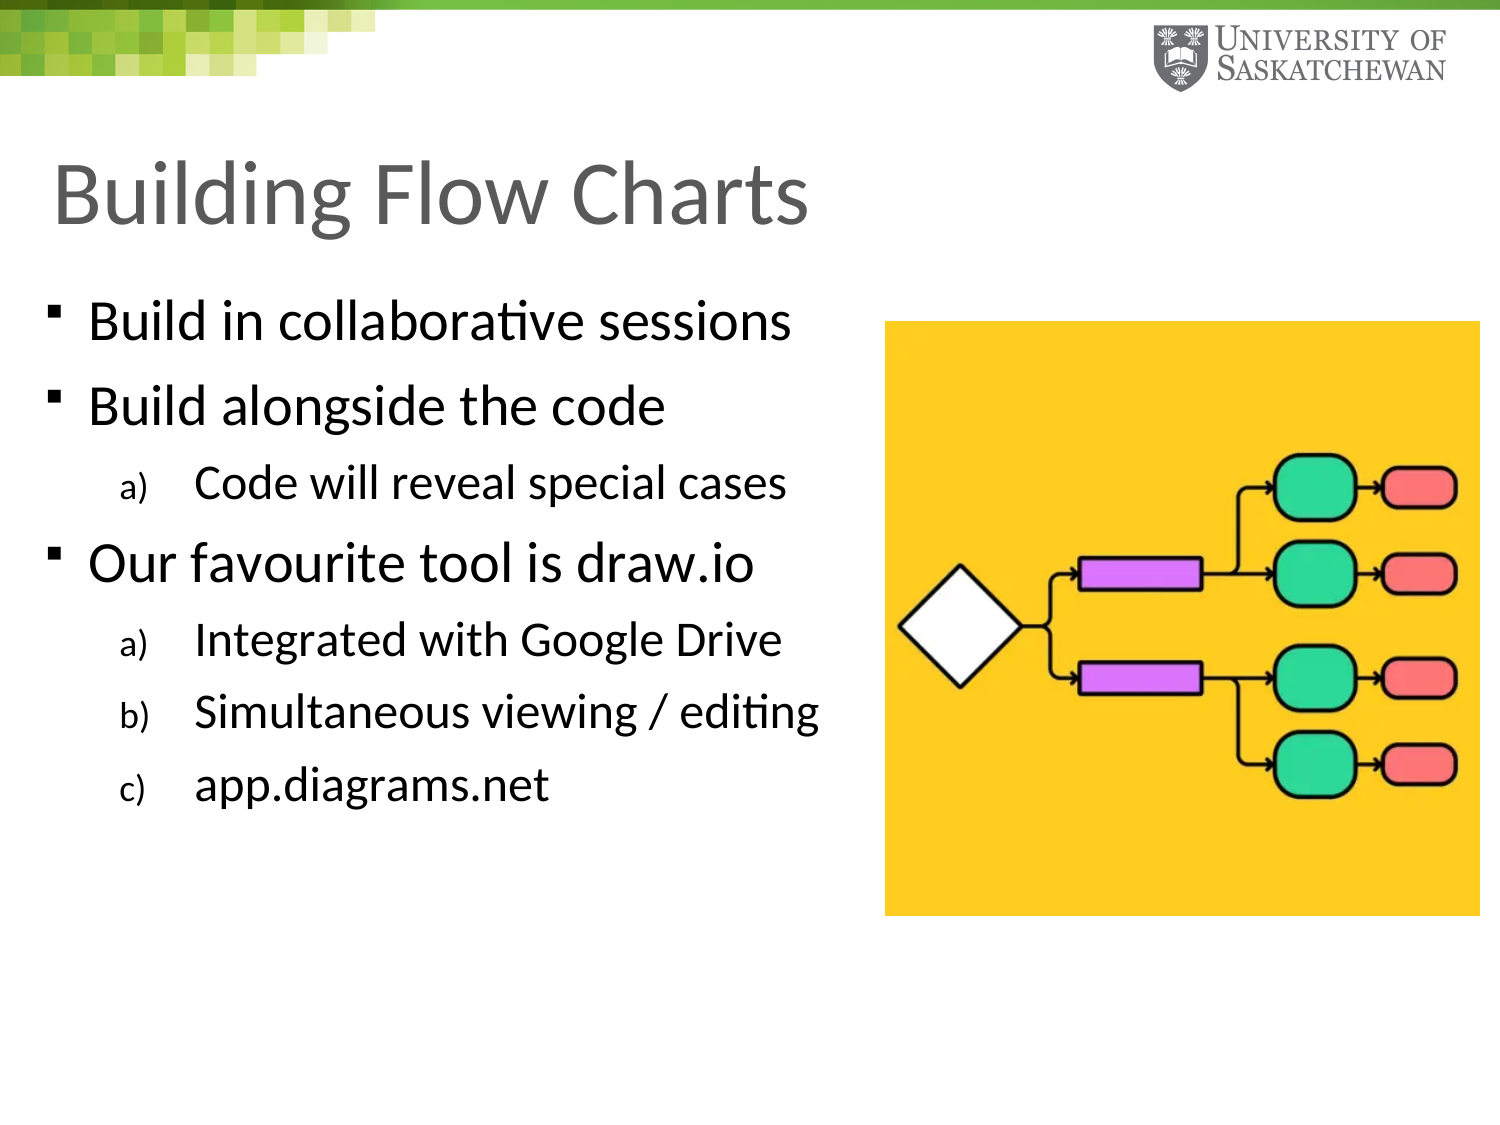

# Building Flow Charts
Build in collaborative sessions
Build alongside the code
Code will reveal special cases
Our favourite tool is draw.io
Integrated with Google Drive
Simultaneous viewing / editing
app.diagrams.net